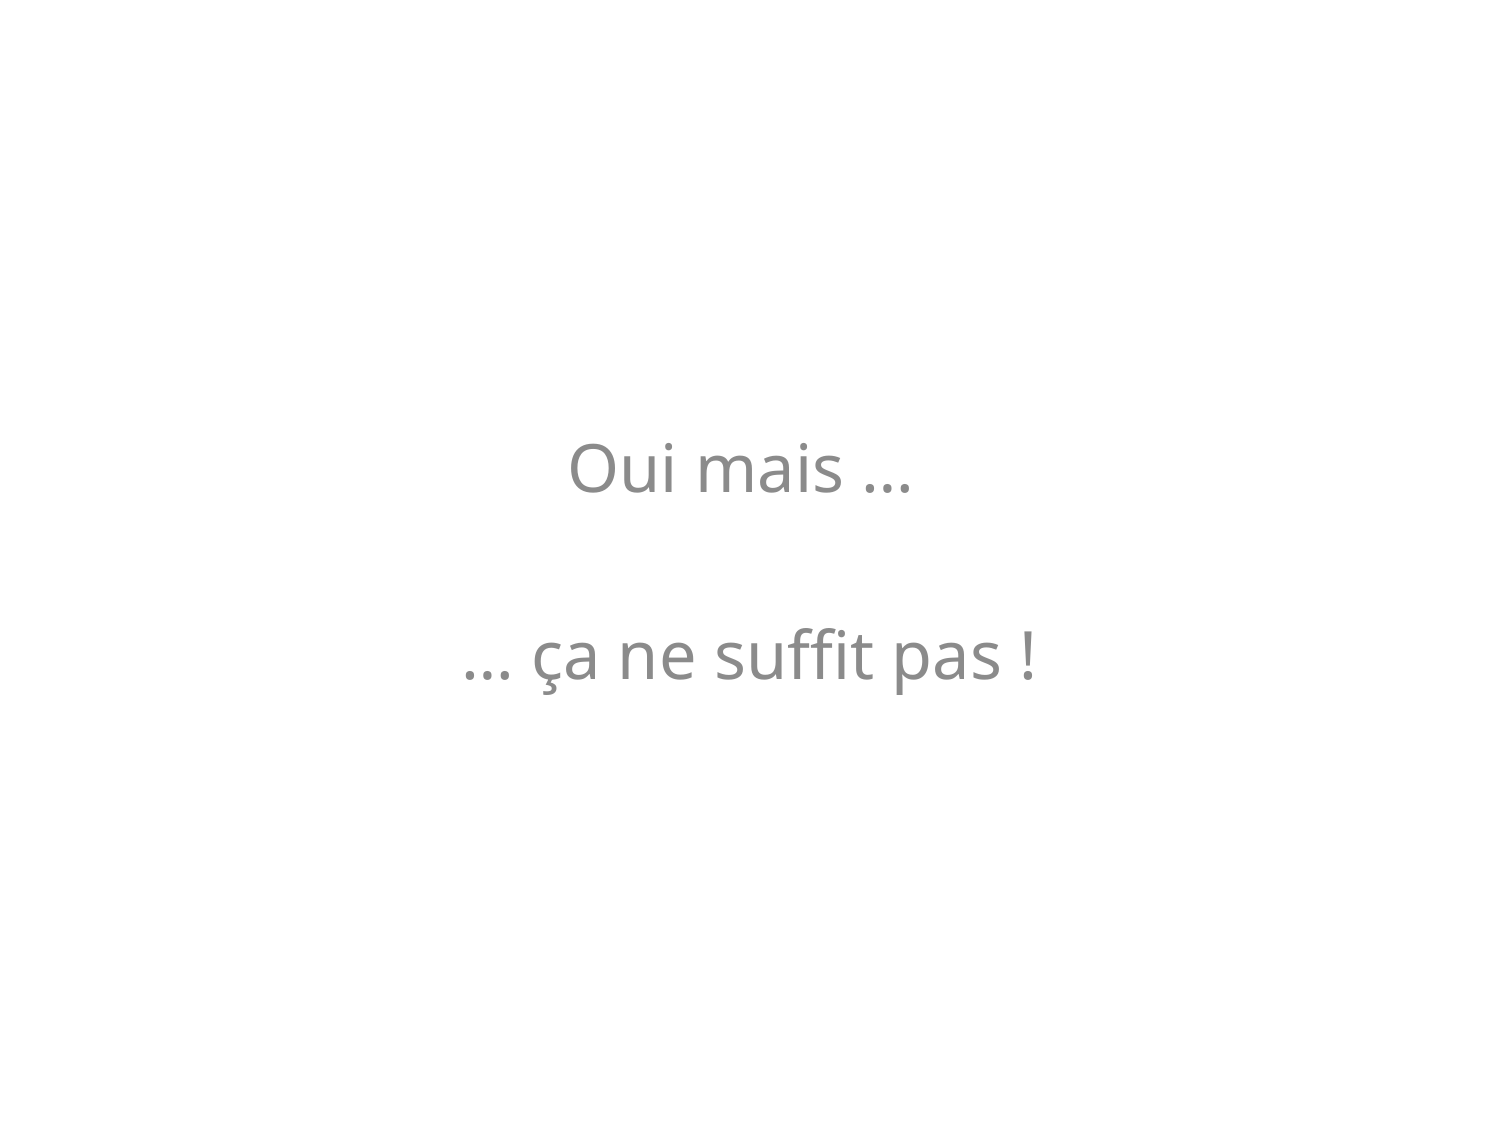

Oui mais …
… ça ne suffit pas !